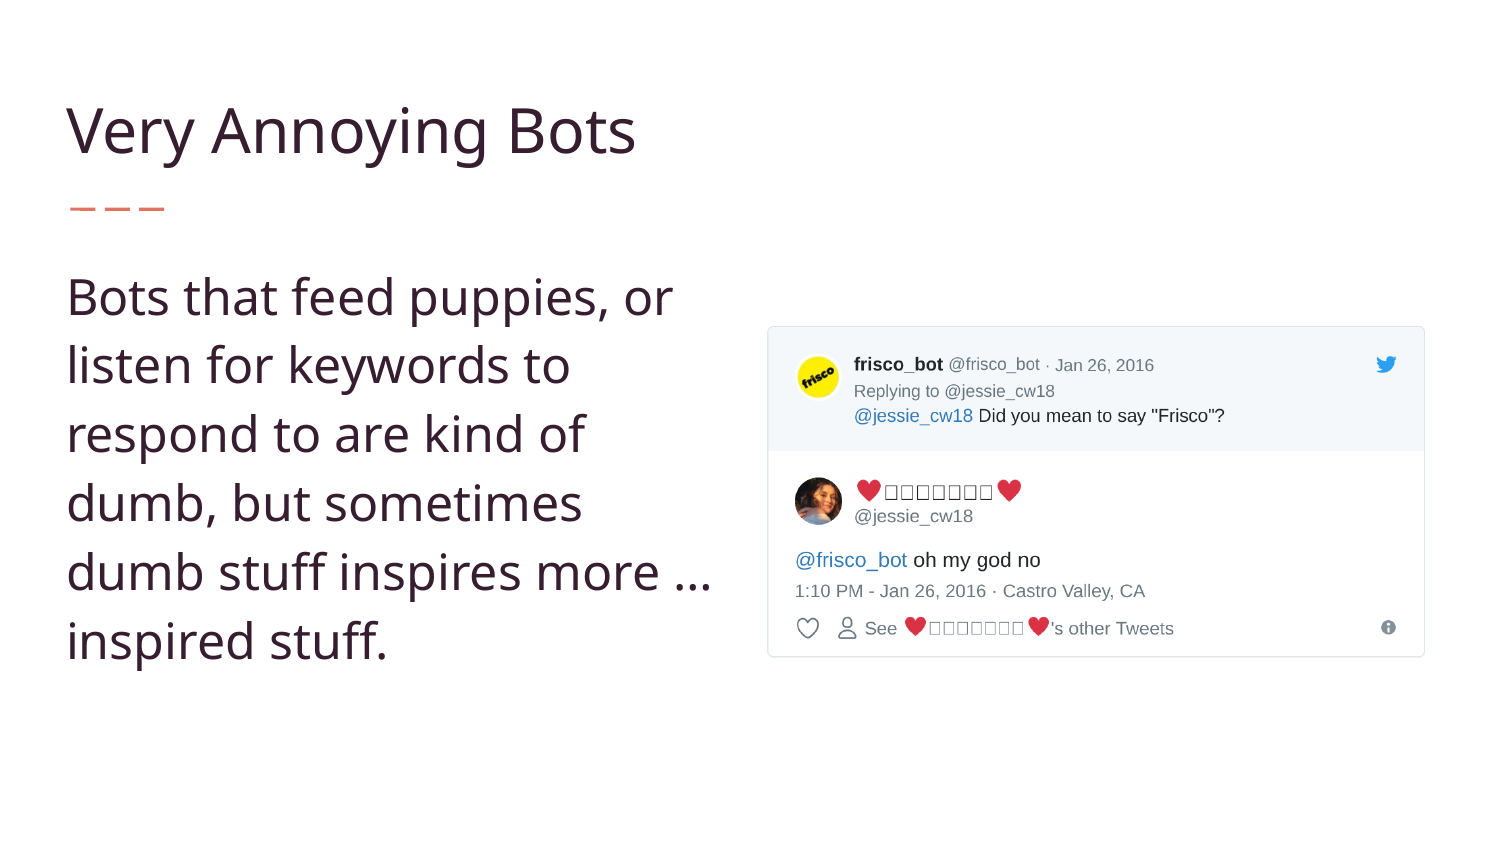

Very Annoying Bots
# Bots that feed puppies, or listen for keywords to respond to are kind of dumb, but sometimes dumb stuff inspires more … inspired stuff.